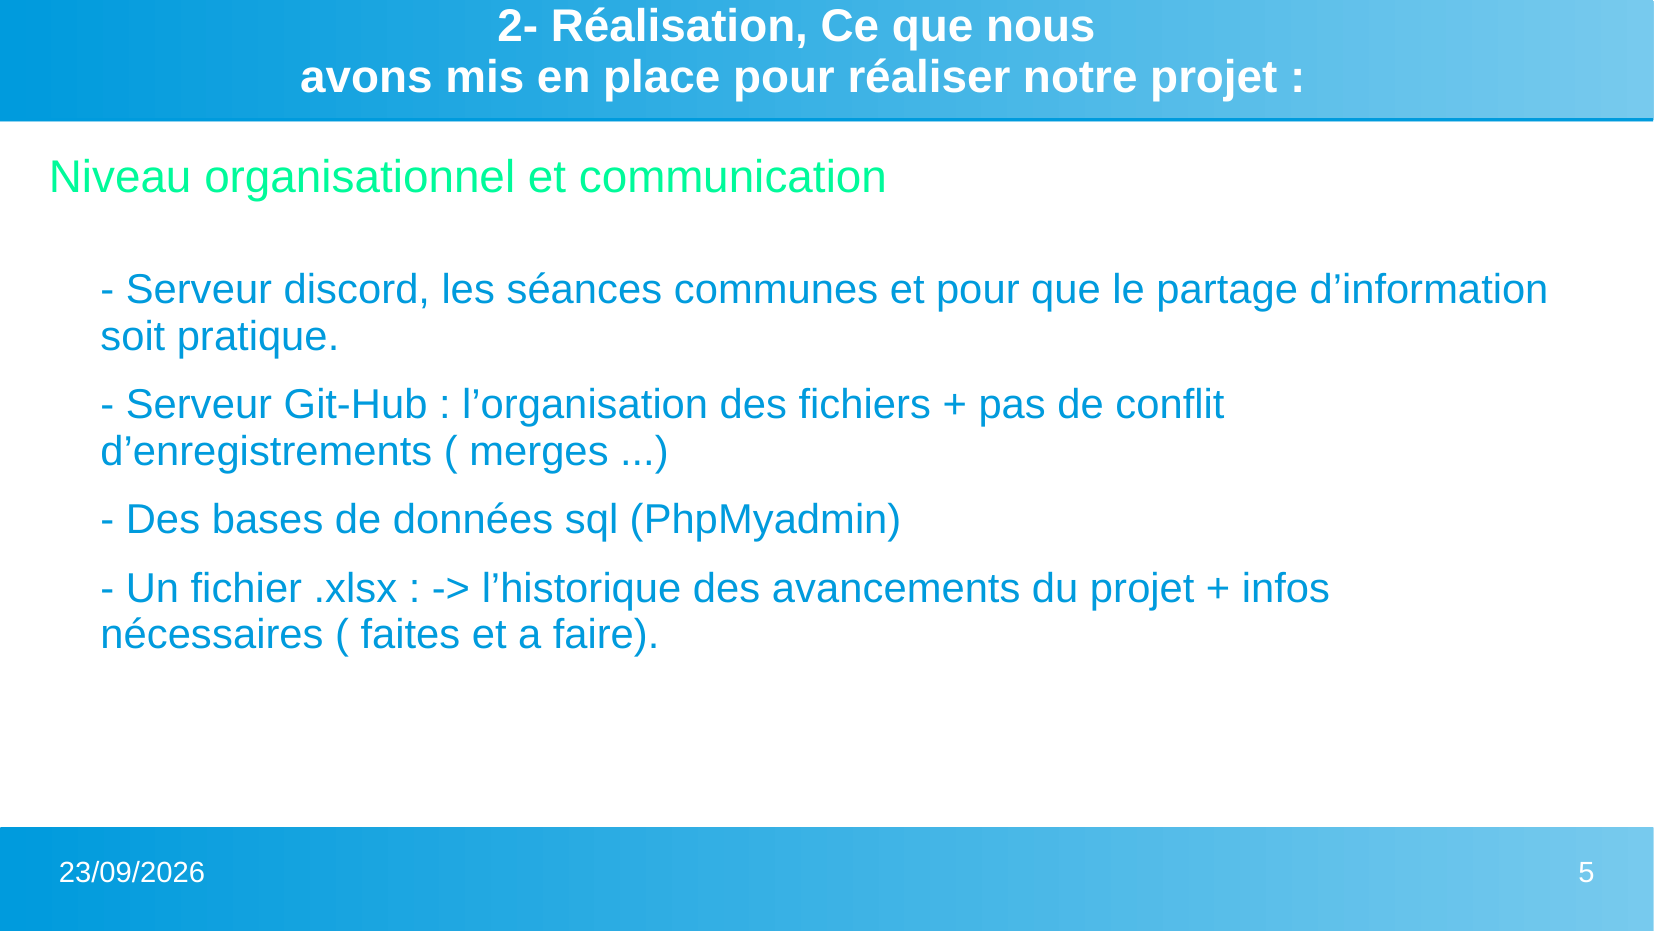

2- Réalisation, Ce que nous
avons mis en place pour réaliser notre projet :
Niveau organisationnel et communication
# - Serveur discord, les séances communes et pour que le partage d’information soit pratique.
- Serveur Git-Hub : l’organisation des fichiers + pas de conflit d’enregistrements ( merges ...)
- Des bases de données sql (PhpMyadmin)
- Un fichier .xlsx : -> l’historique des avancements du projet + infos nécessaires ( faites et a faire).
5